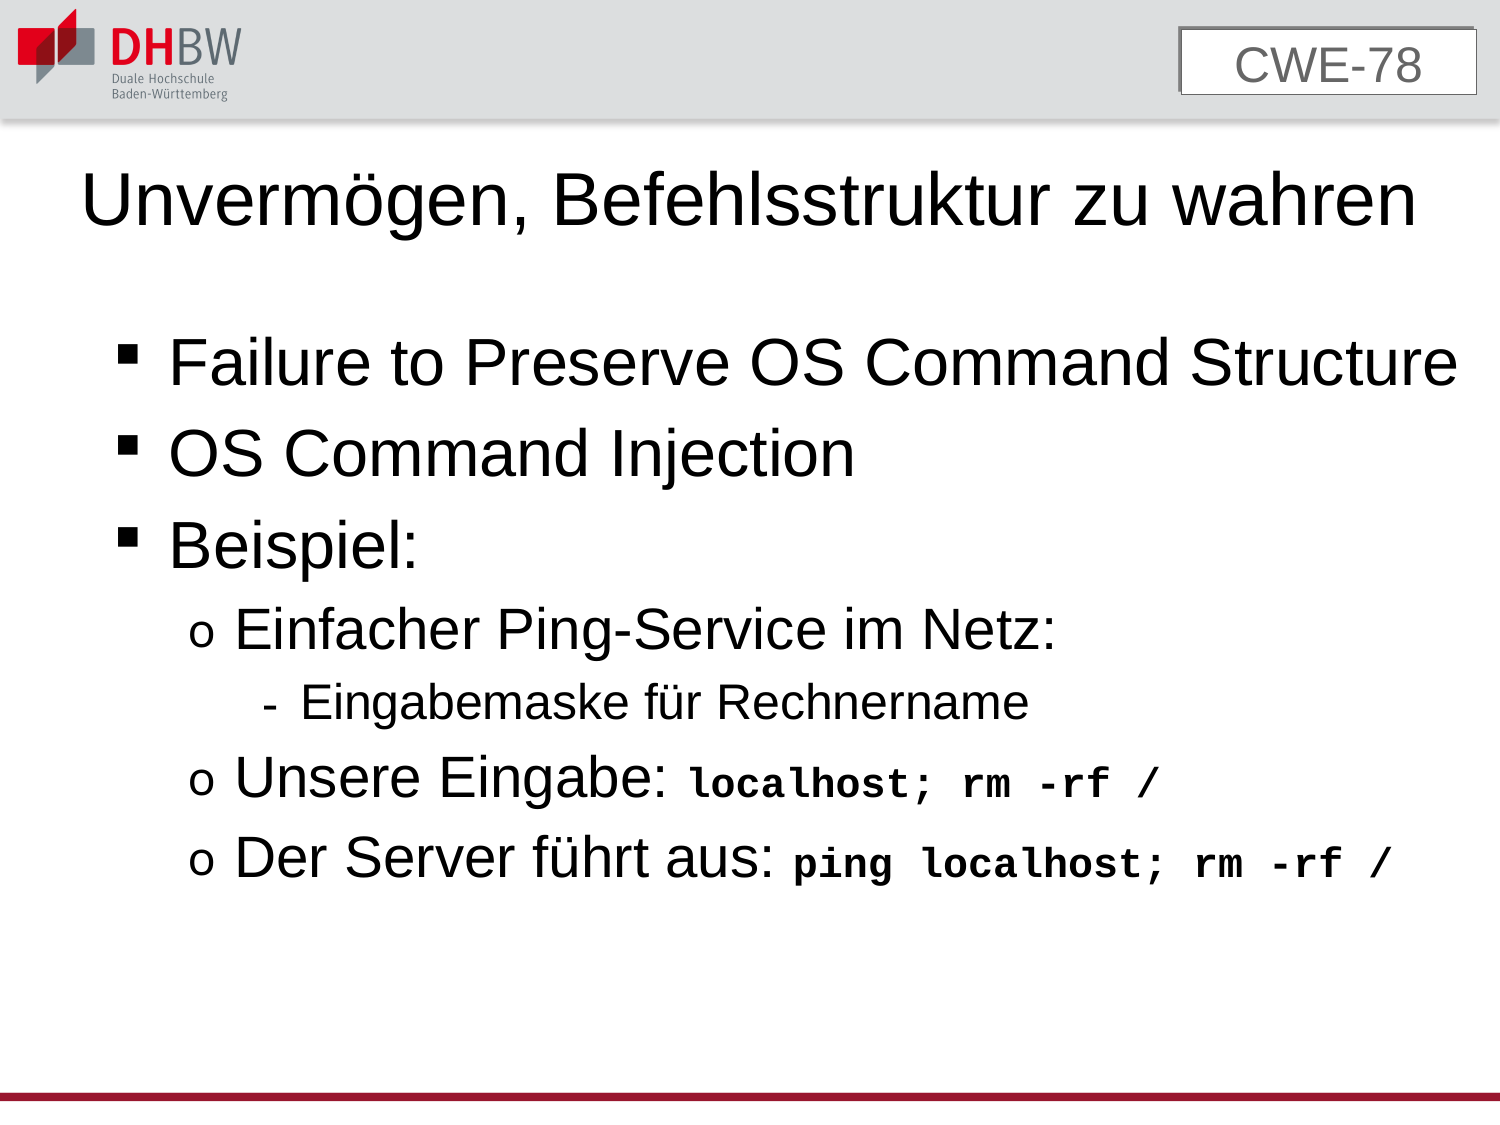

CWE-78
# Unvermögen, Befehlsstruktur zu wahren
Failure to Preserve OS Command Structure
OS Command Injection
Beispiel:
Einfacher Ping-Service im Netz:
Eingabemaske für Rechnername
Unsere Eingabe: localhost; rm -rf /
Der Server führt aus: ping localhost; rm -rf /